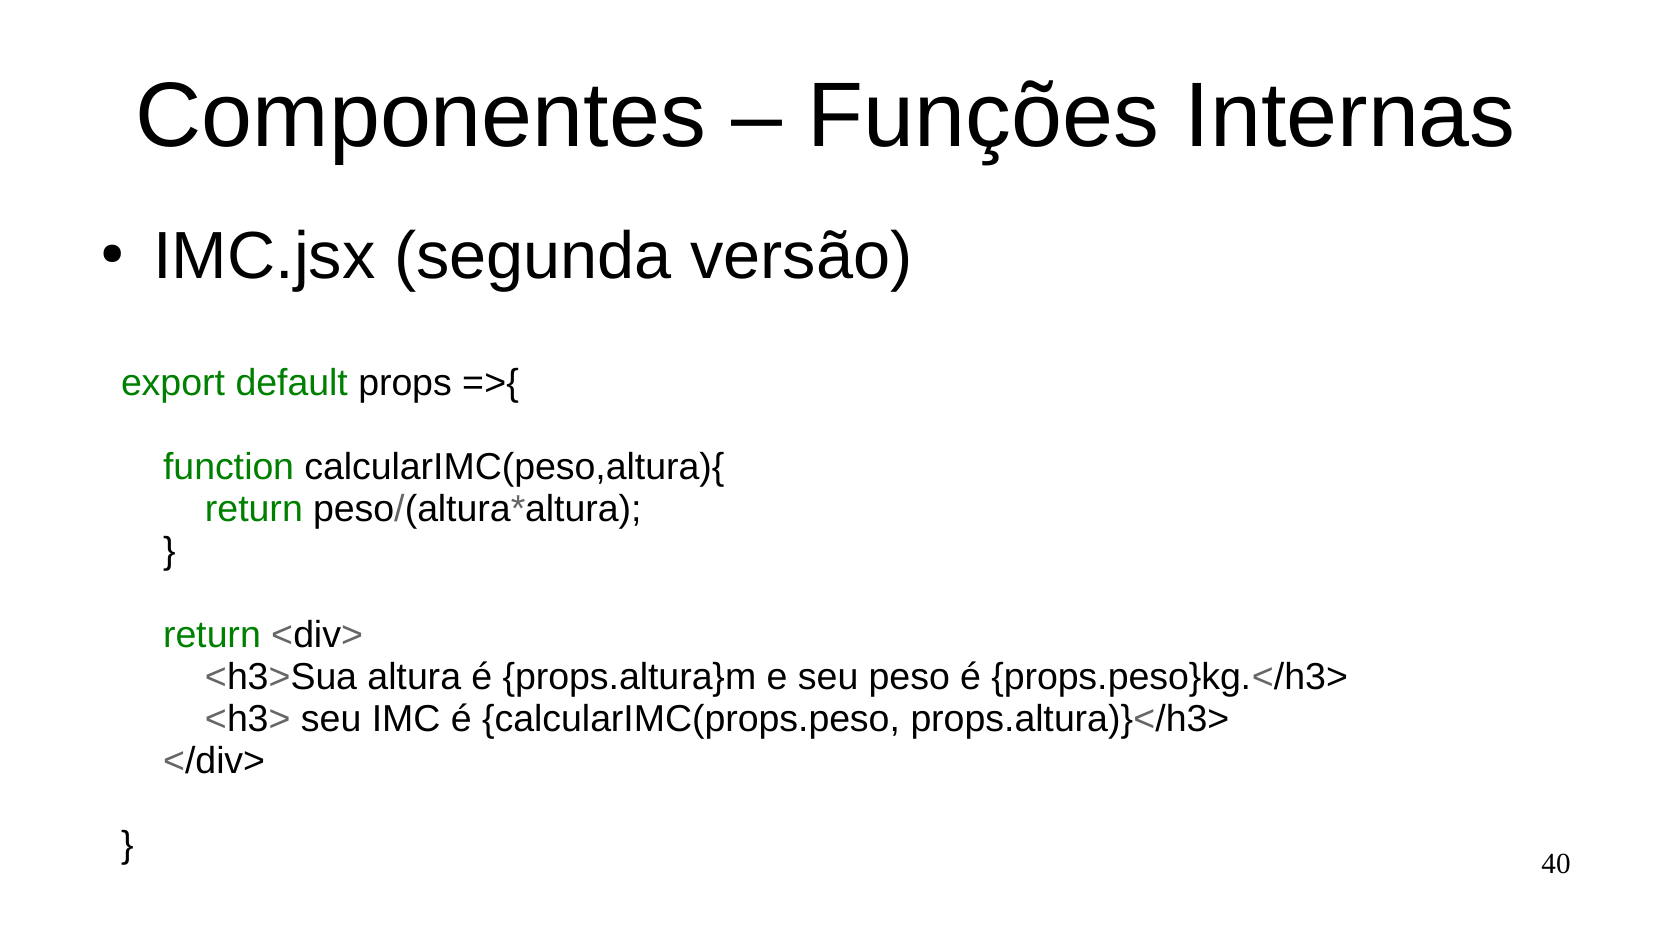

# Componentes – Funções Internas
IMC.jsx (segunda versão)
export default props =>{
 function calcularIMC(peso,altura){
 return peso/(altura*altura);
 }
 return <div>
 <h3>Sua altura é {props.altura}m e seu peso é {props.peso}kg.</h3>
 <h3> seu IMC é {calcularIMC(props.peso, props.altura)}</h3>
 </div>
}
40